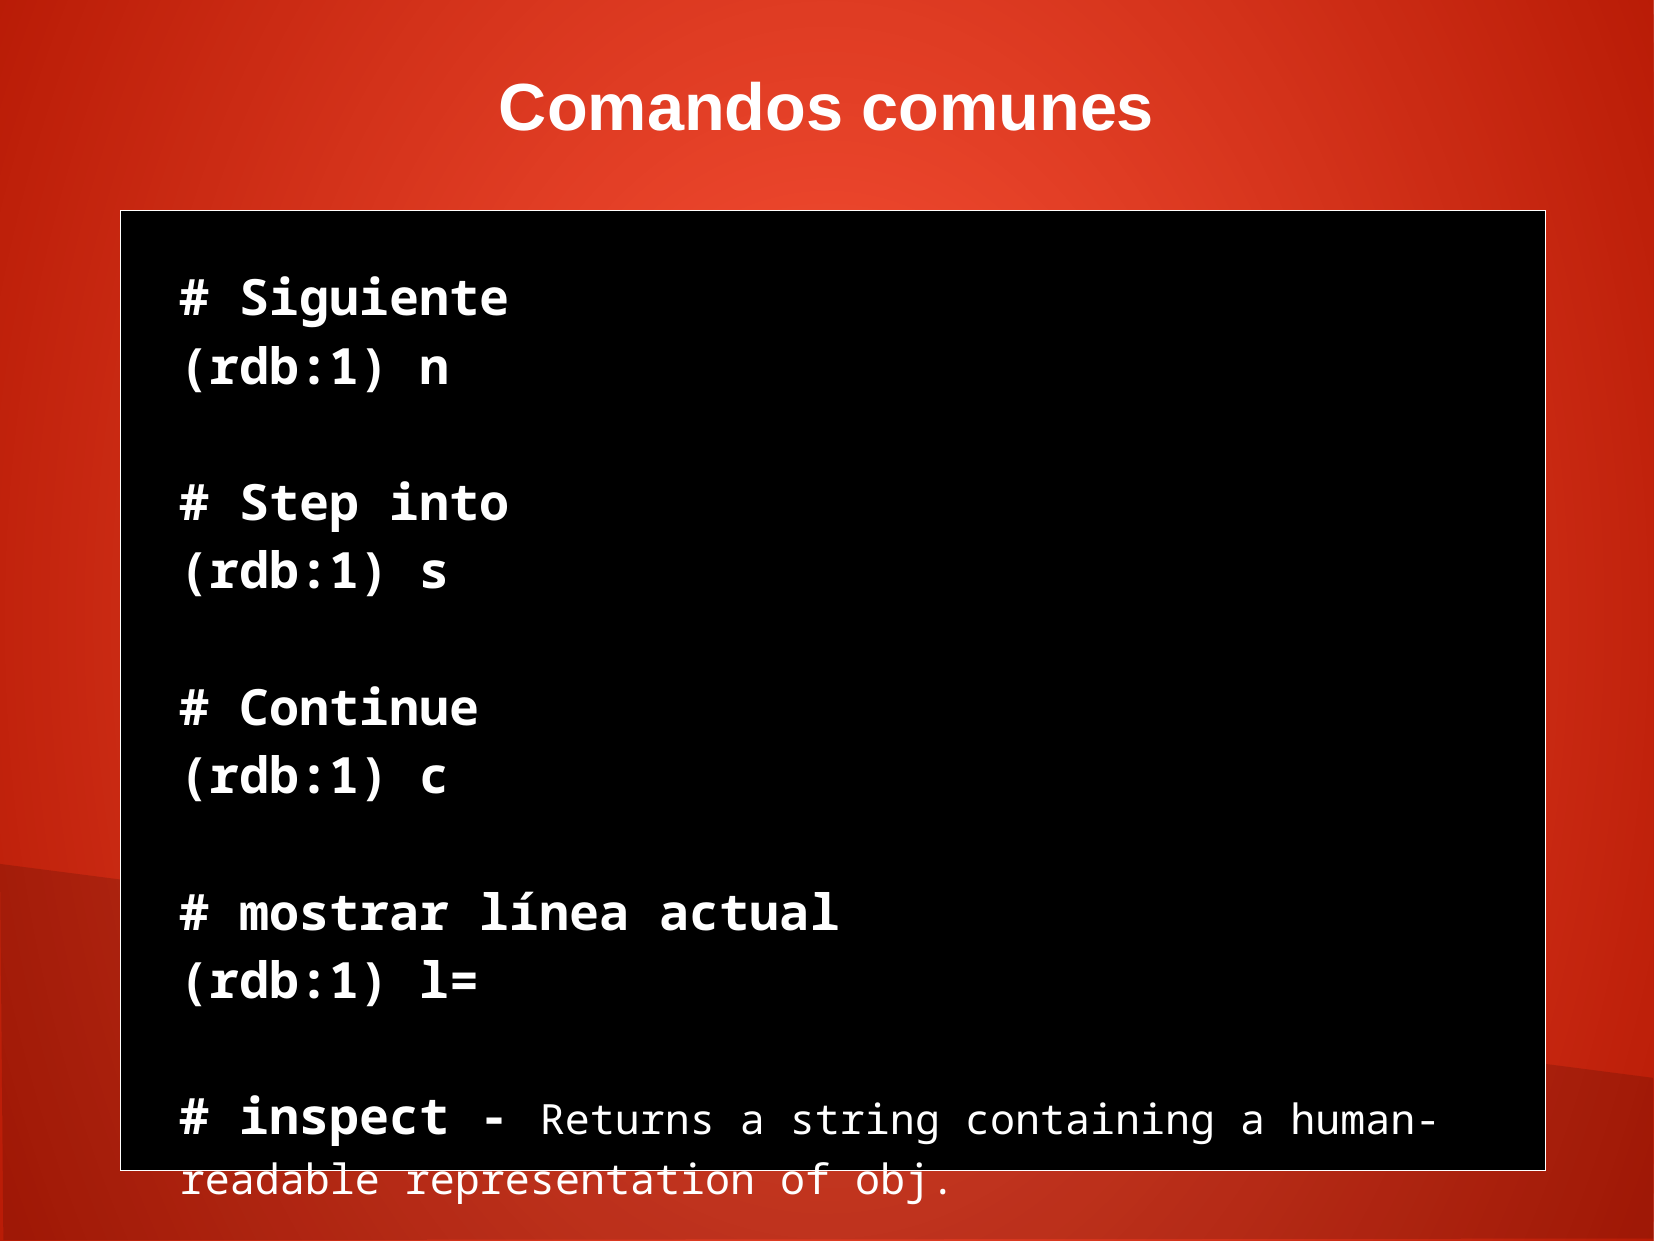

Comandos comunes
# Siguiente
(rdb:1) n
# Step into
(rdb:1) s
# Continue
(rdb:1) c
# mostrar línea actual
(rdb:1) l=
# inspect - Returns a string containing a human-readable representation of obj.